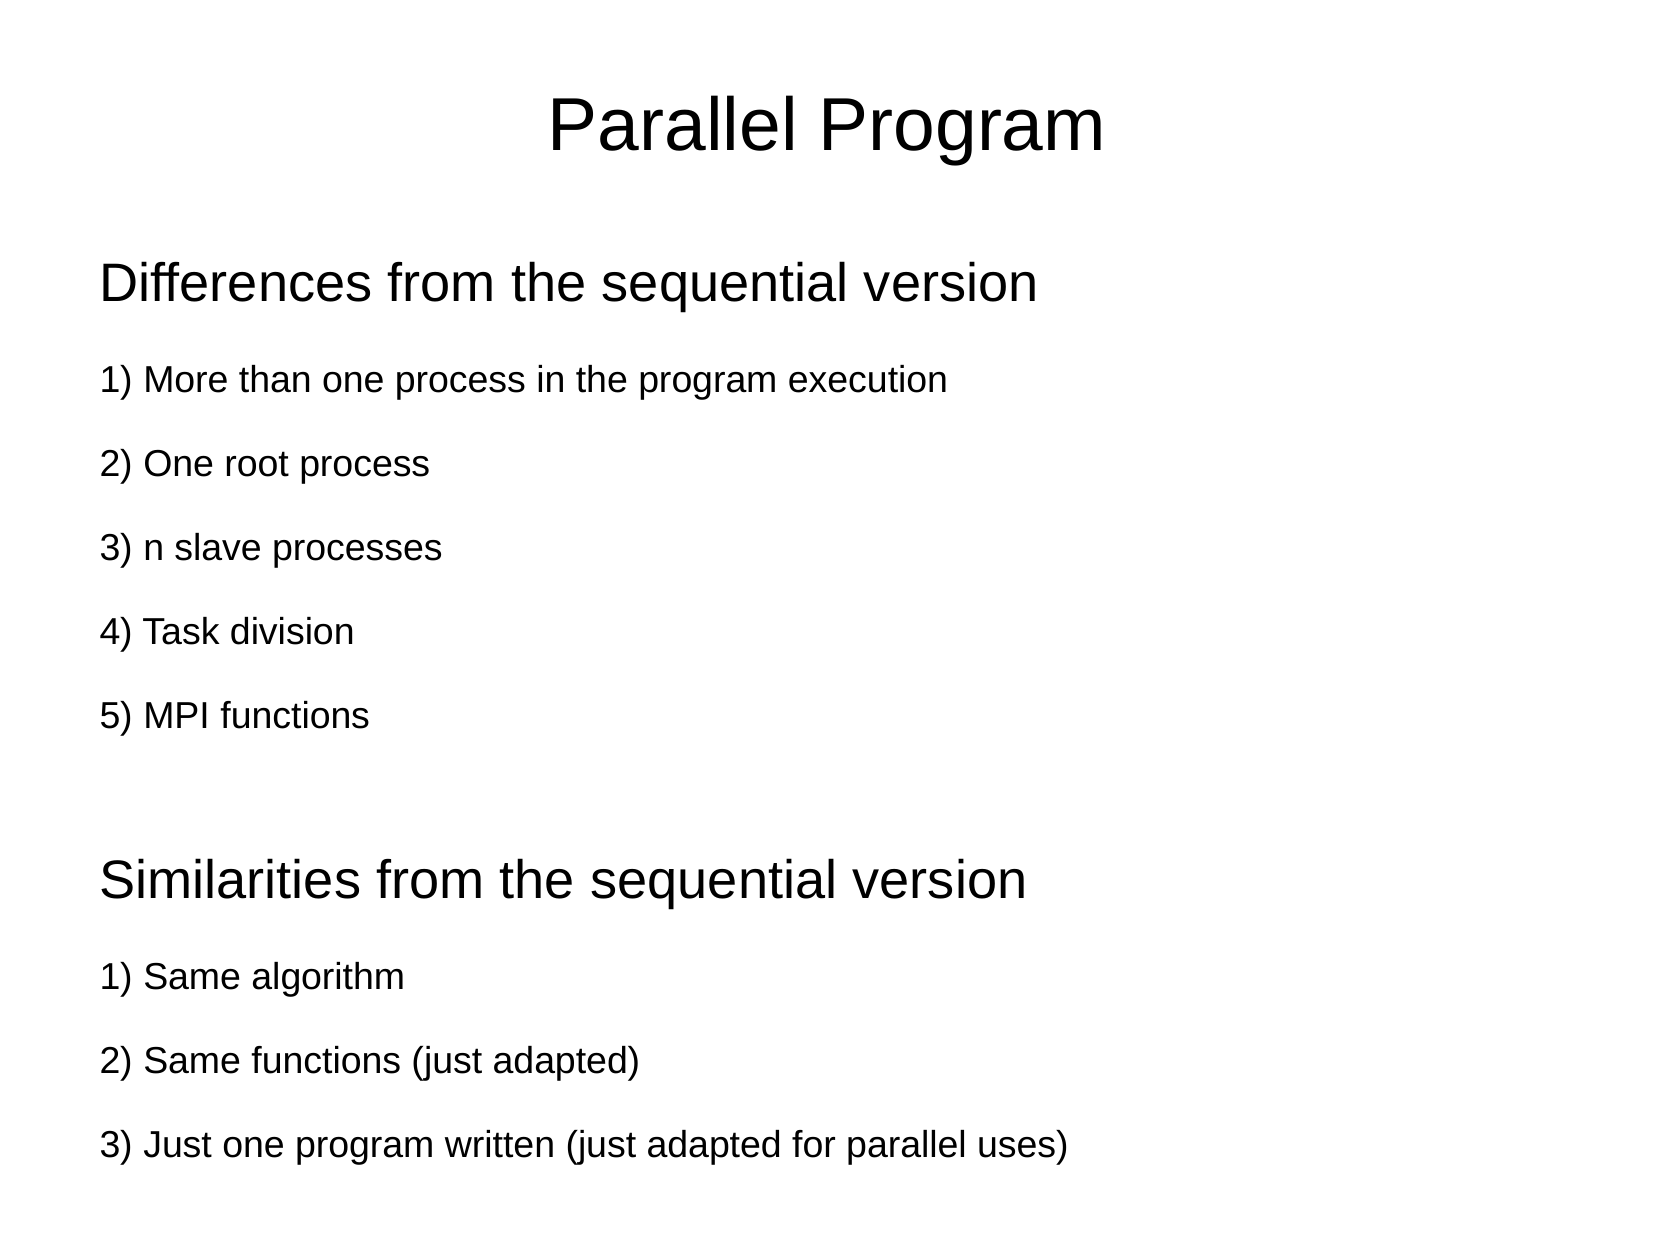

Parallel Program
	Differences from the sequential version
	1) More than one process in the program execution
	2) One root process
	3) n slave processes
	4) Task division
	5) MPI functions
	Similarities from the sequential version
	1) Same algorithm
	2) Same functions (just adapted)
	3) Just one program written (just adapted for parallel uses)